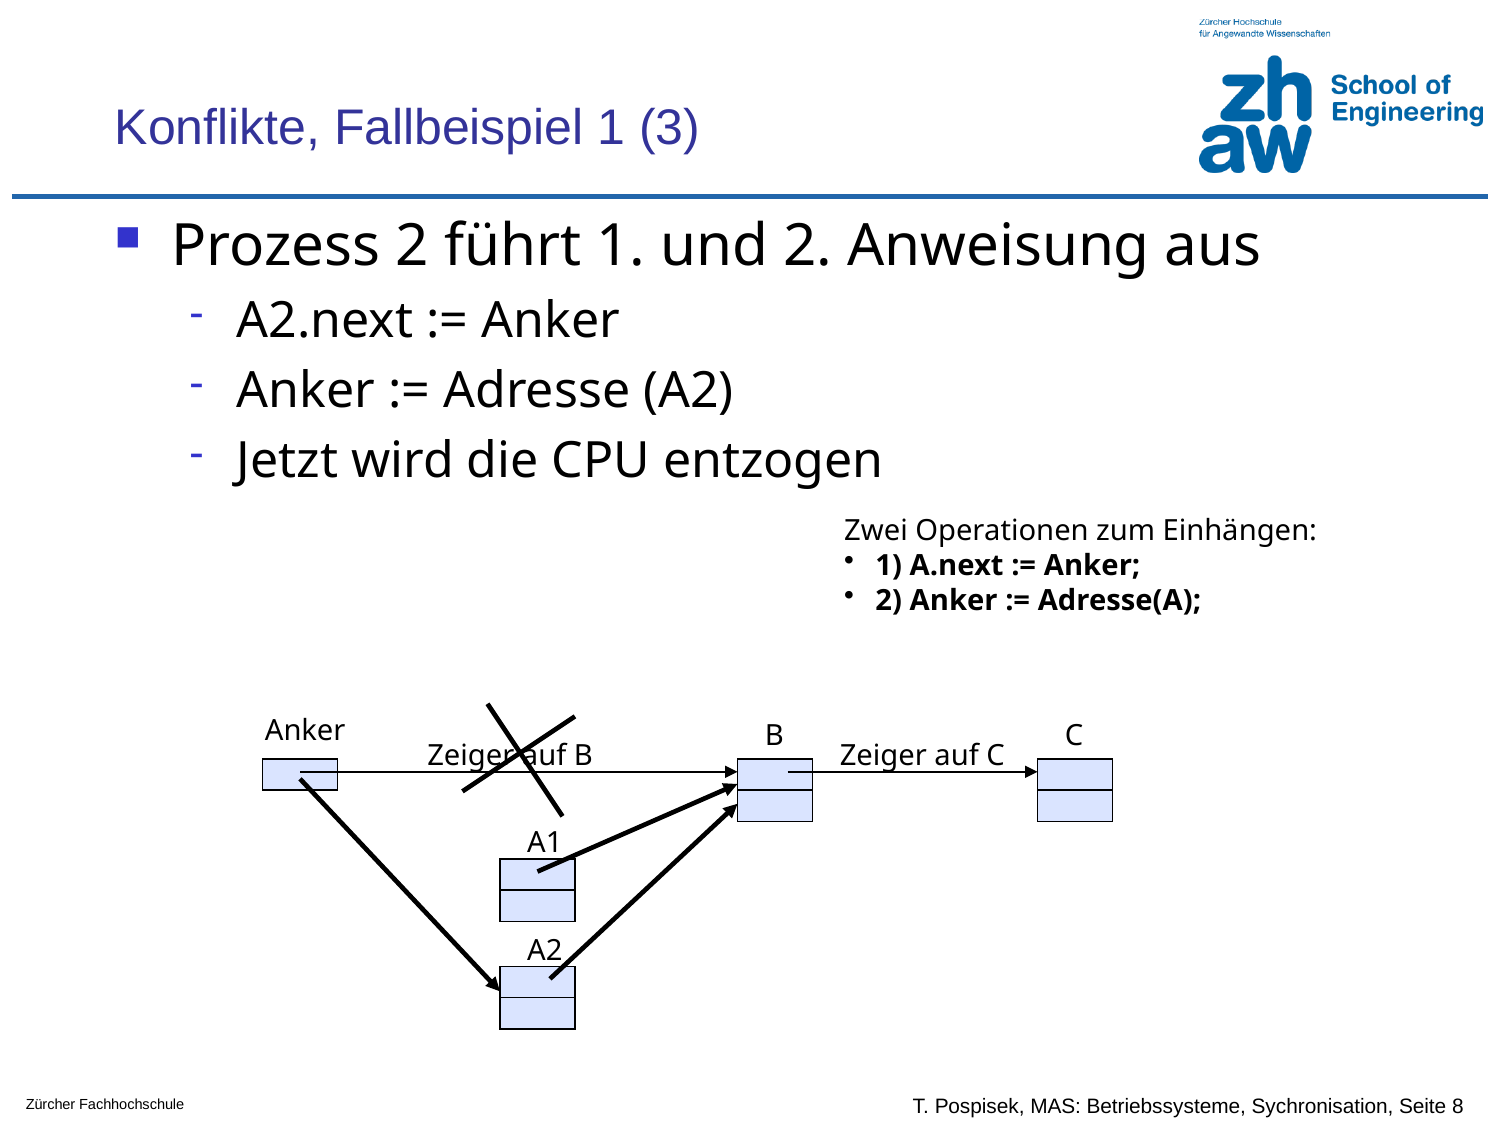

# Konflikte, Fallbeispiel 1 (3)
Prozess 2 führt 1. und 2. Anweisung aus
A2.next := Anker
Anker := Adresse (A2)
Jetzt wird die CPU entzogen
Zwei Operationen zum Einhängen:
1) A.next := Anker;
2) Anker := Adresse(A);
Anker
B
C
Zeiger auf B
Zeiger auf C
A1
A2